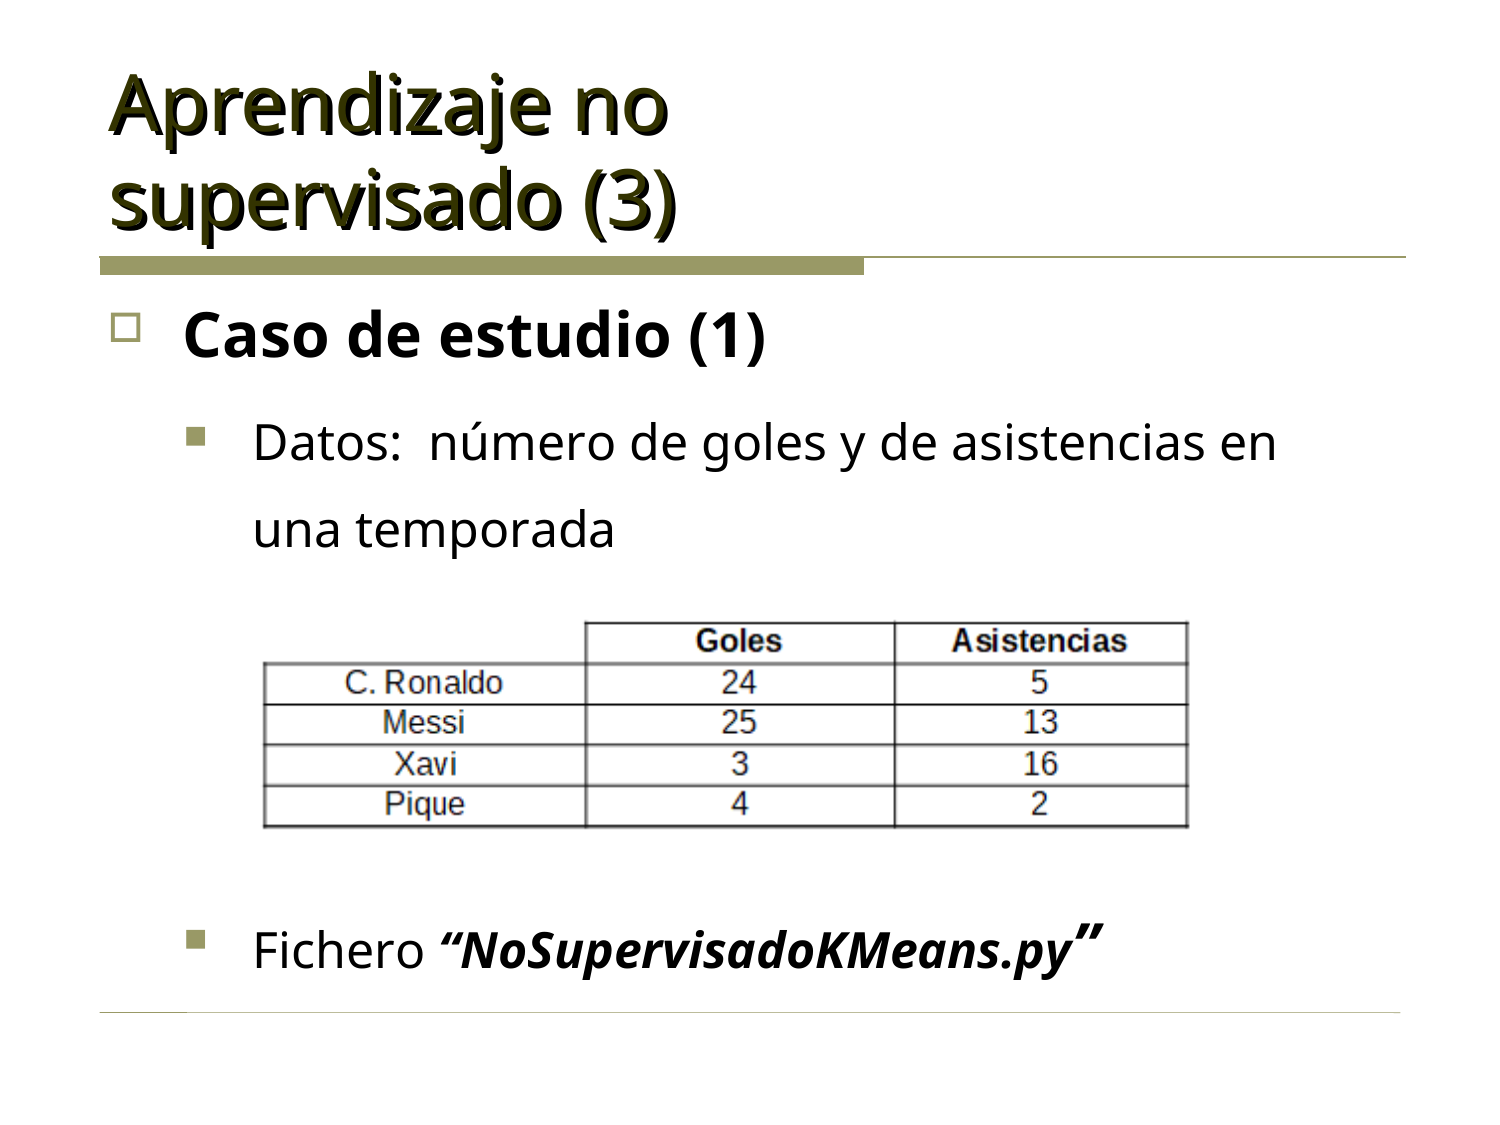

# Aprendizaje no supervisado (3)
Caso de estudio (1)
Datos: número de goles y de asistencias en una temporada
Fichero “NoSupervisadoKMeans.py”